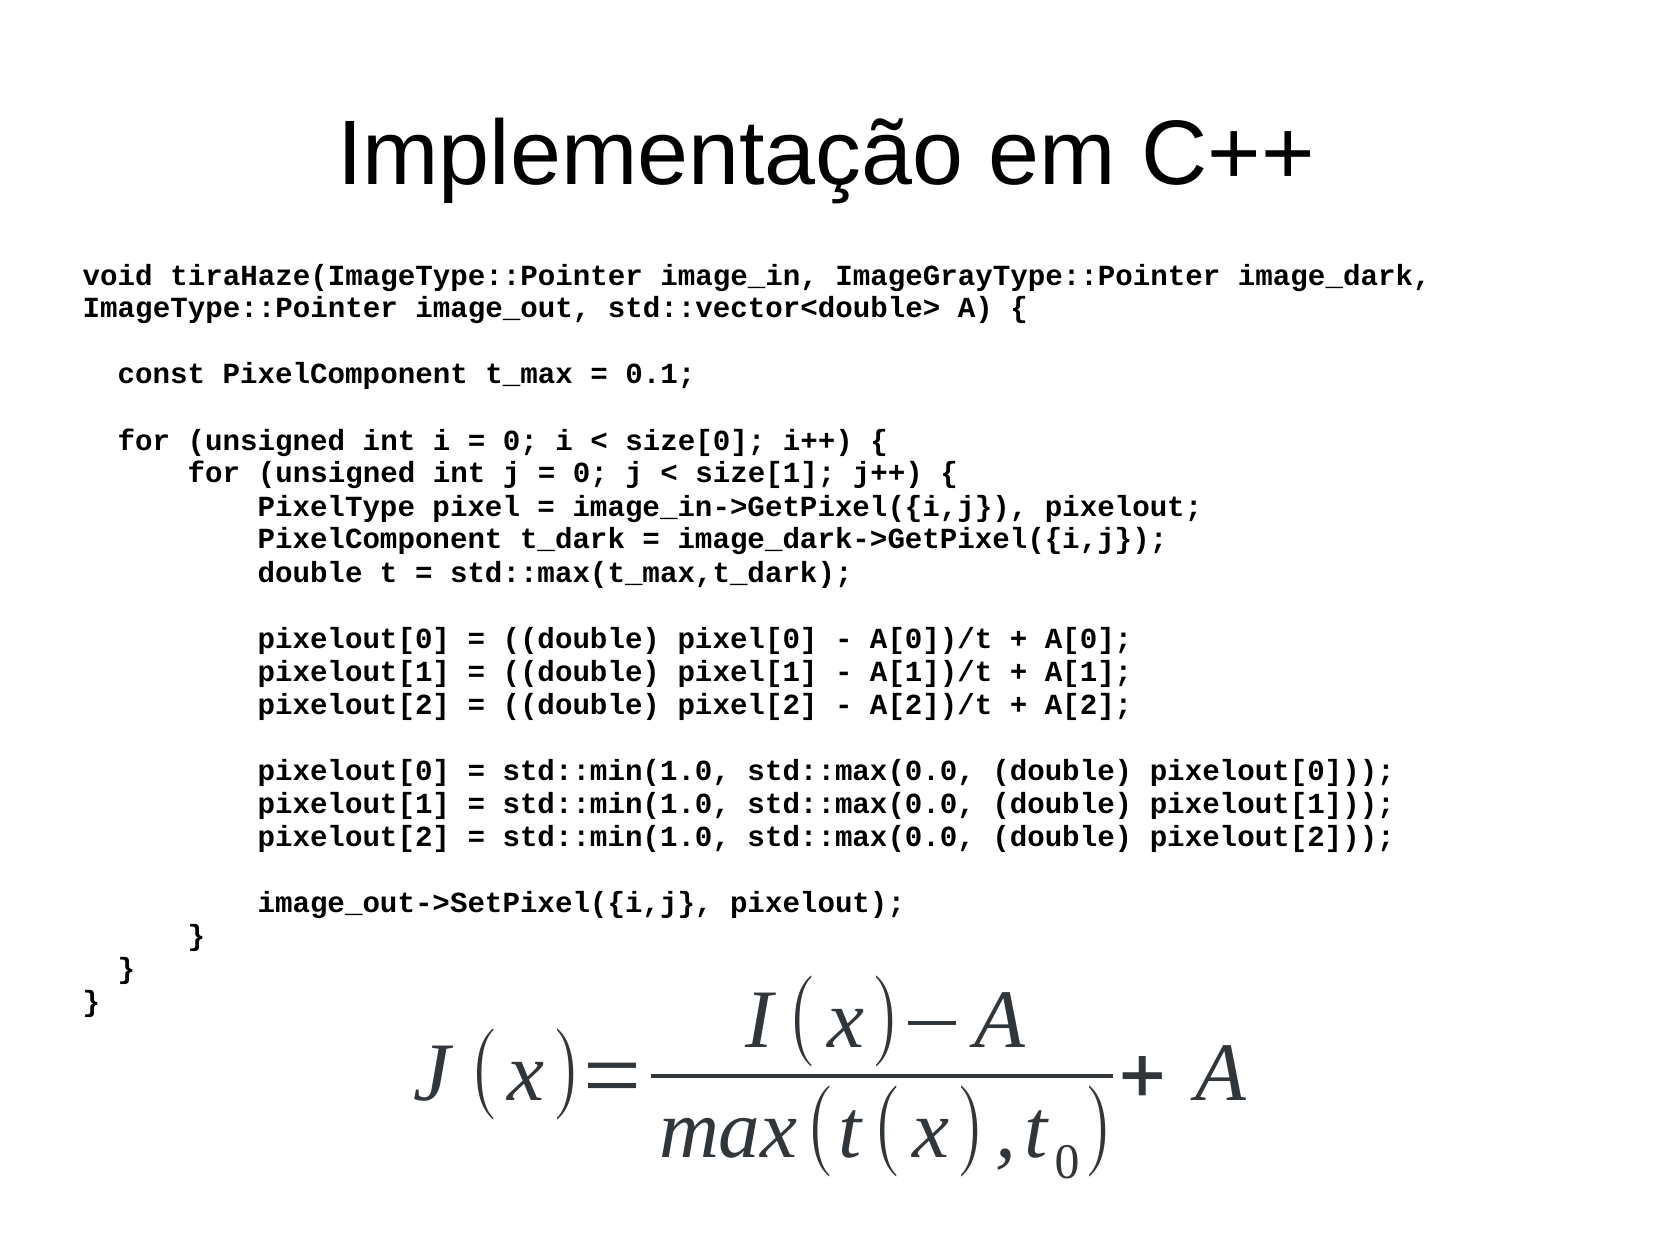

# Implementação em C++
void tiraHaze(ImageType::Pointer image_in, ImageGrayType::Pointer image_dark, ImageType::Pointer image_out, std::vector<double> A) {
 const PixelComponent t_max = 0.1;
 for (unsigned int i = 0; i < size[0]; i++) {
 for (unsigned int j = 0; j < size[1]; j++) {
 PixelType pixel = image_in->GetPixel({i,j}), pixelout;
 PixelComponent t_dark = image_dark->GetPixel({i,j});
 double t = std::max(t_max,t_dark);
 pixelout[0] = ((double) pixel[0] - A[0])/t + A[0];
 pixelout[1] = ((double) pixel[1] - A[1])/t + A[1];
 pixelout[2] = ((double) pixel[2] - A[2])/t + A[2];
 pixelout[0] = std::min(1.0, std::max(0.0, (double) pixelout[0]));
 pixelout[1] = std::min(1.0, std::max(0.0, (double) pixelout[1]));
 pixelout[2] = std::min(1.0, std::max(0.0, (double) pixelout[2]));
 image_out->SetPixel({i,j}, pixelout);
 }
 }
}